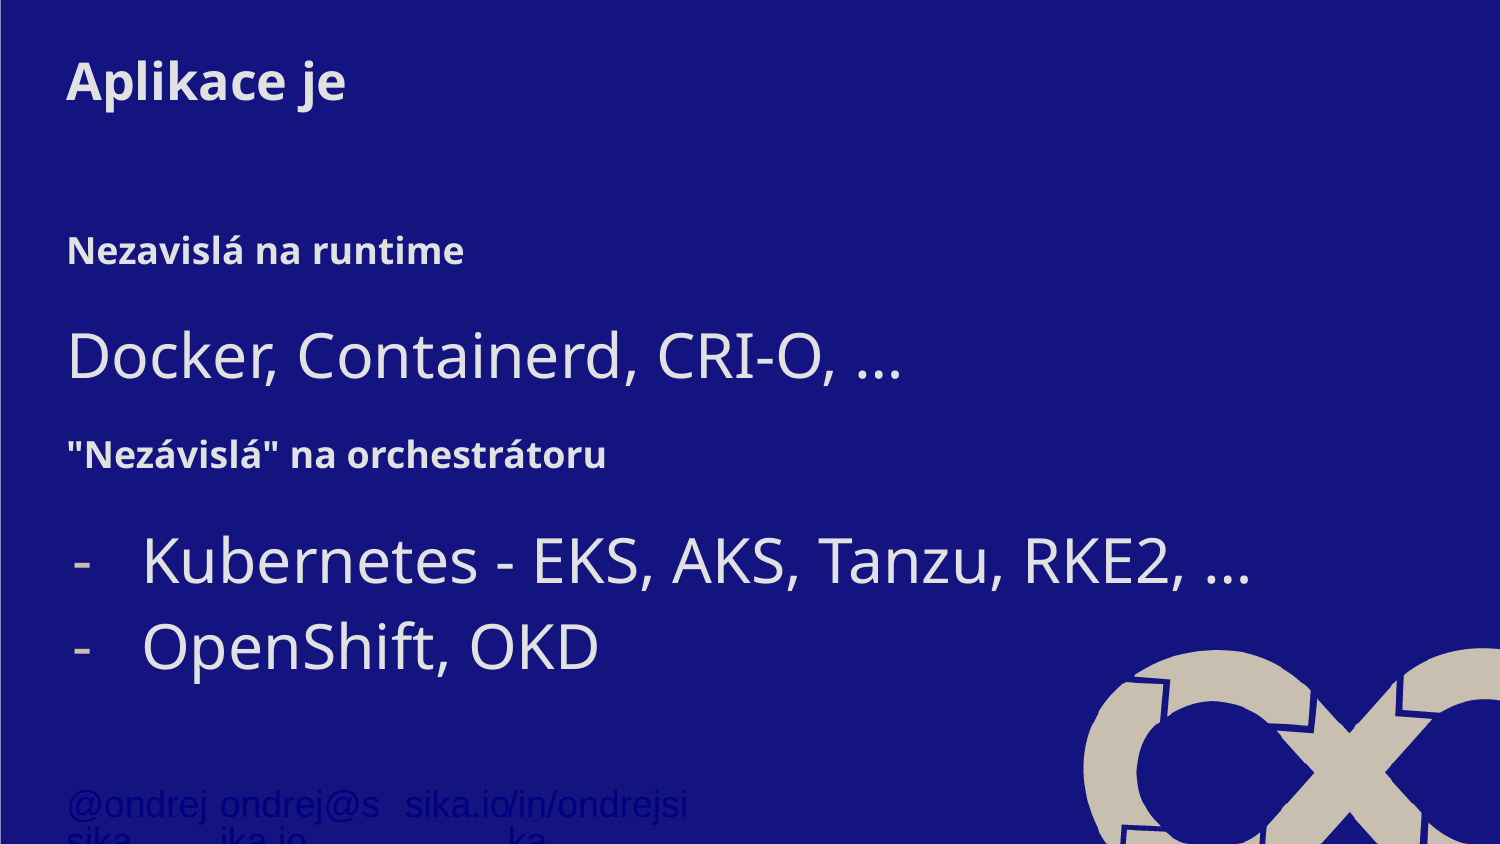

Aplikace je
# Nezavislá na runtime
Docker, Containerd, CRI-O, …
"Nezávislá" na orchestrátoru
Kubernetes - EKS, AKS, Tanzu, RKE2, …
OpenShift, OKD